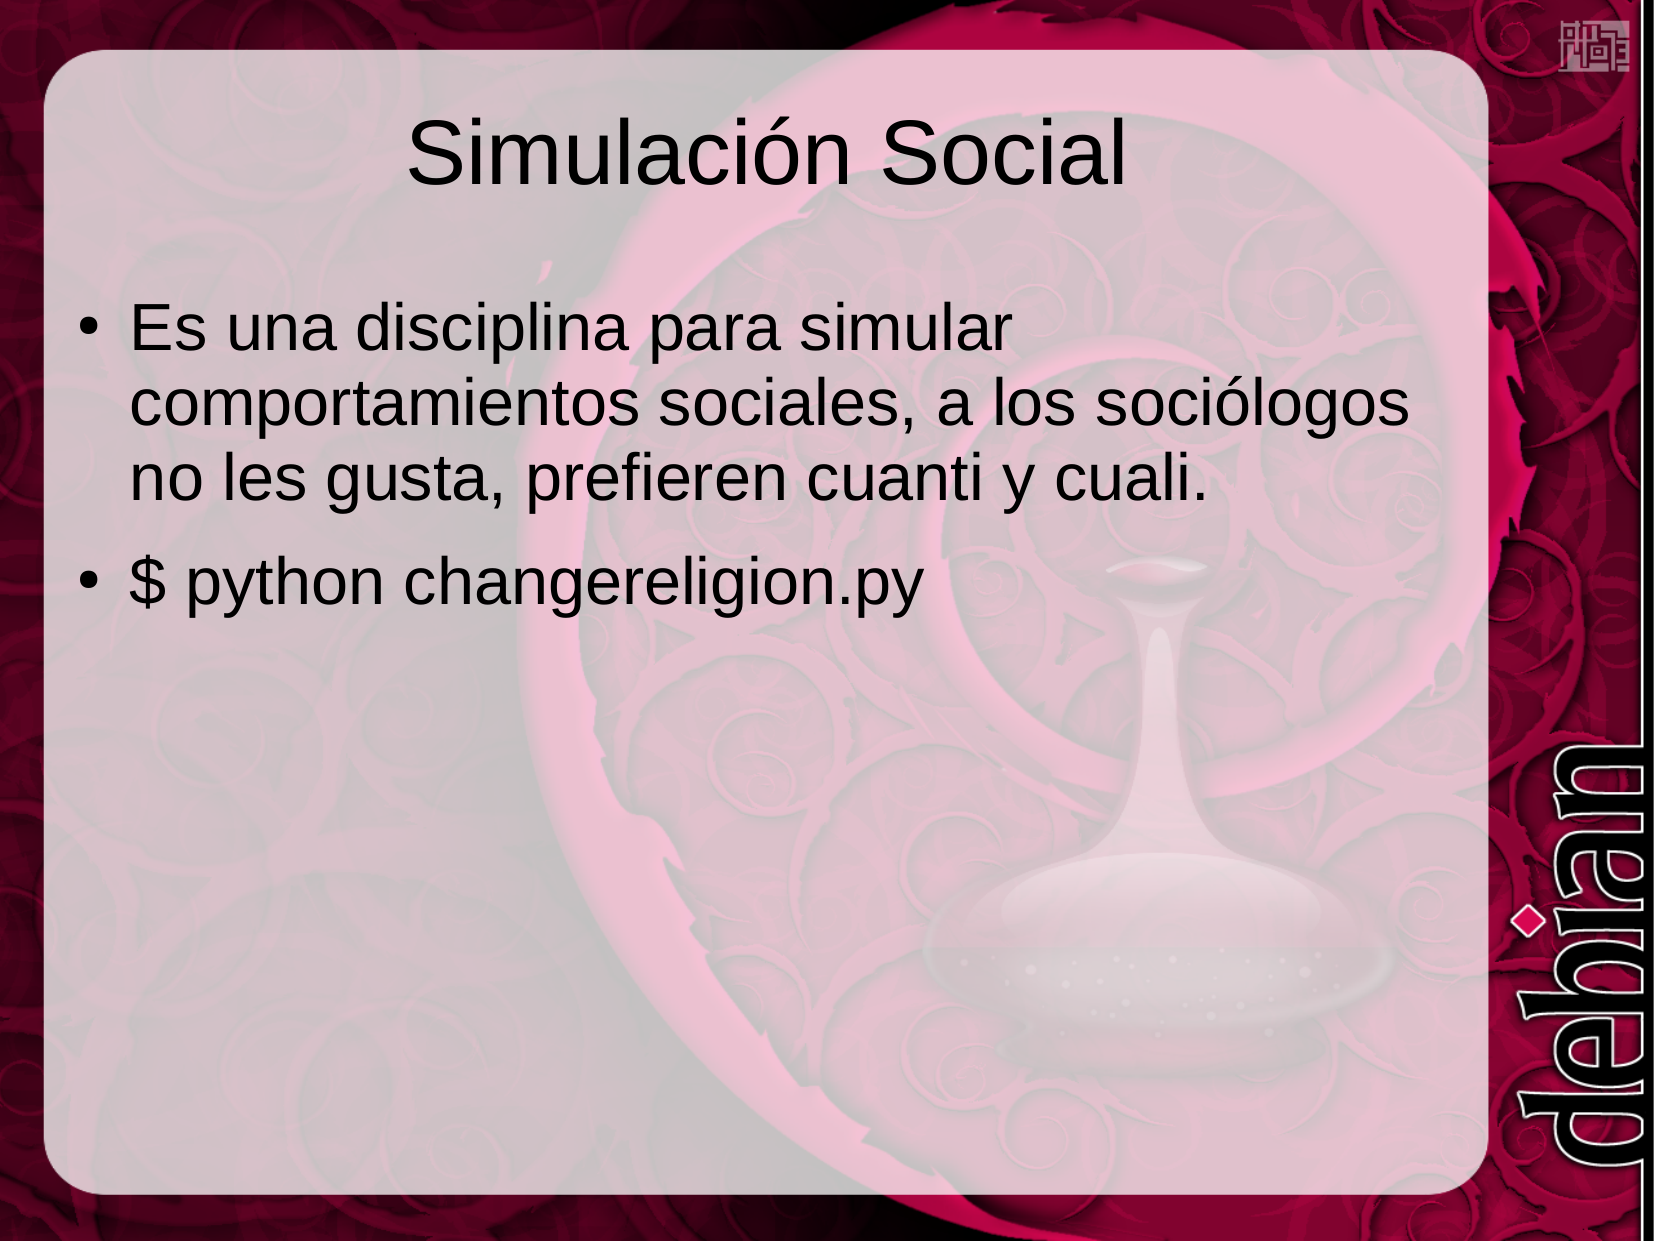

# Simulación Social
Es una disciplina para simular comportamientos sociales, a los sociólogos no les gusta, prefieren cuanti y cuali.
$ python changereligion.py